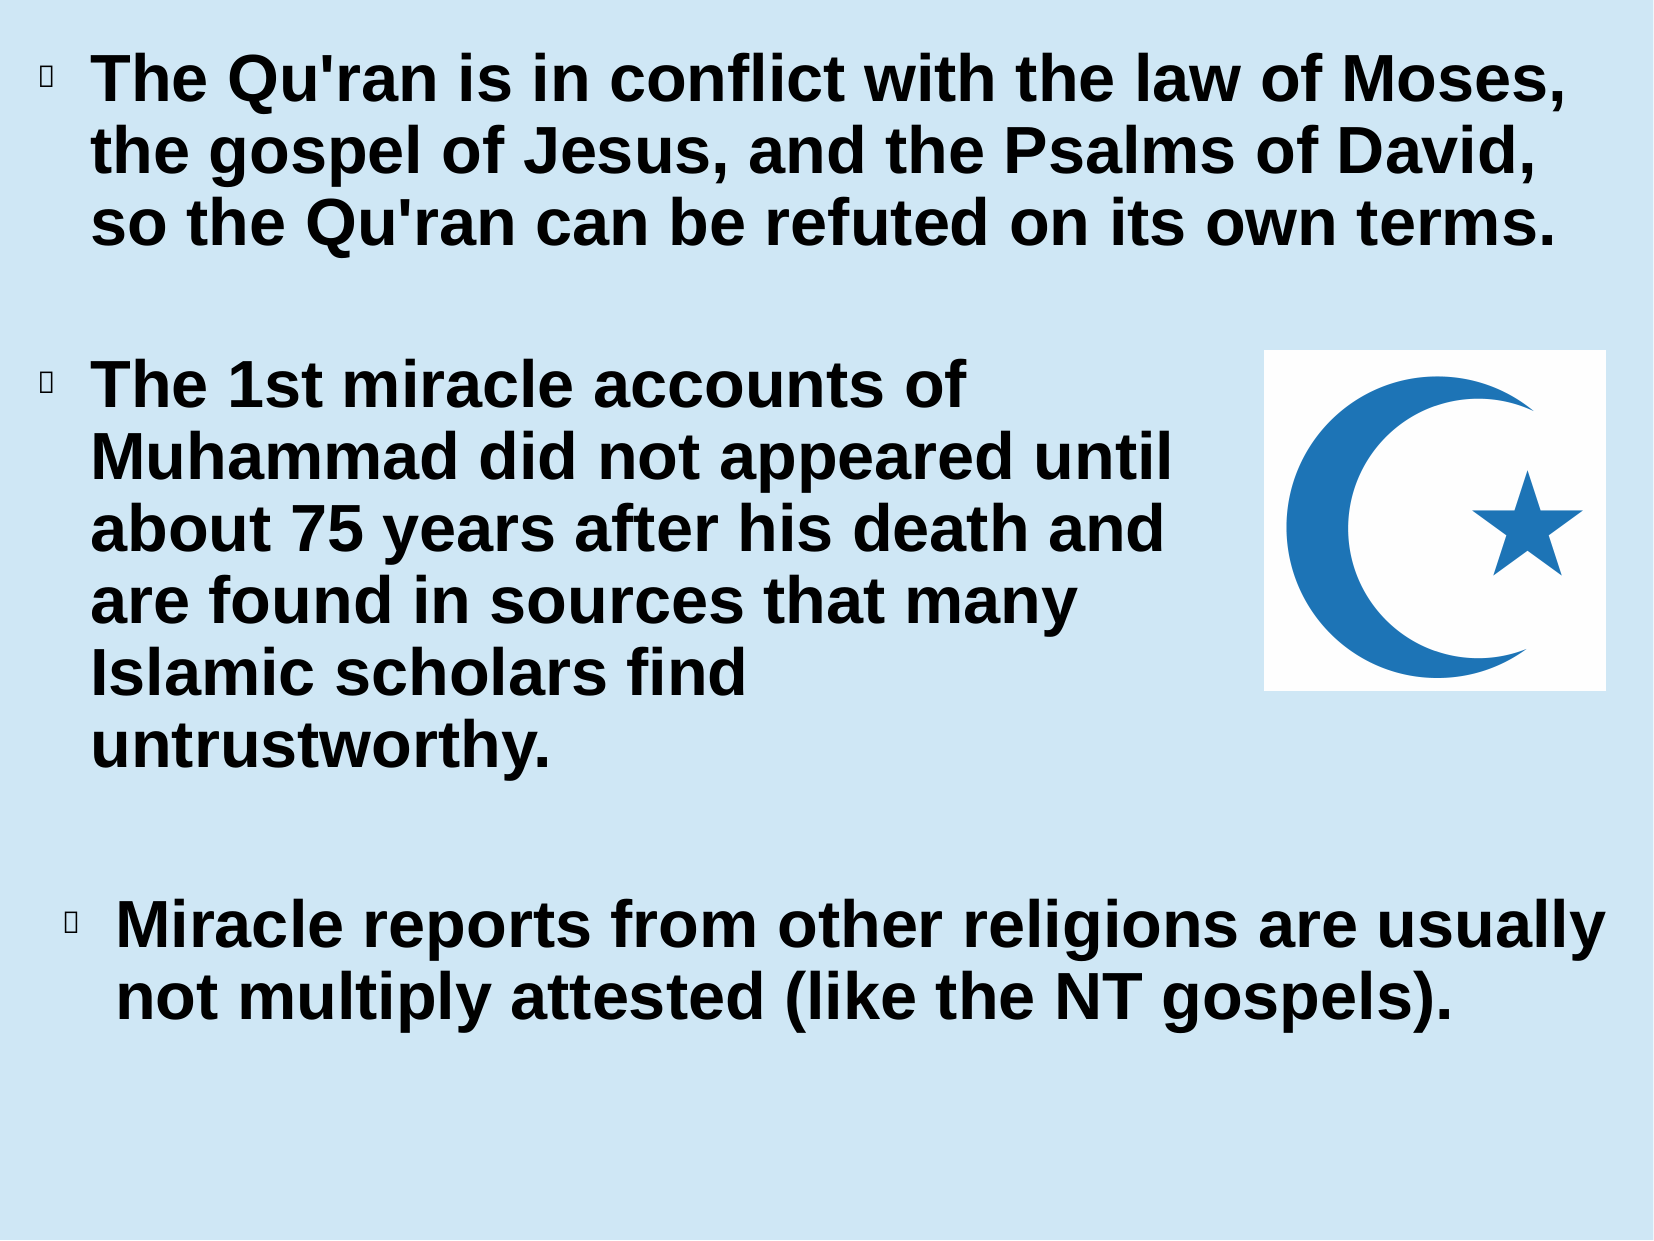

# The Qu'ran is in conflict with the law of Moses, the gospel of Jesus, and the Psalms of David, so the Qu'ran can be refuted on its own terms.
The 1st miracle accounts of Muhammad did not appeared until about 75 years after his death and are found in sources that many Islamic scholars find untrustworthy.
Miracle reports from other religions are usually not multiply attested (like the NT gospels).